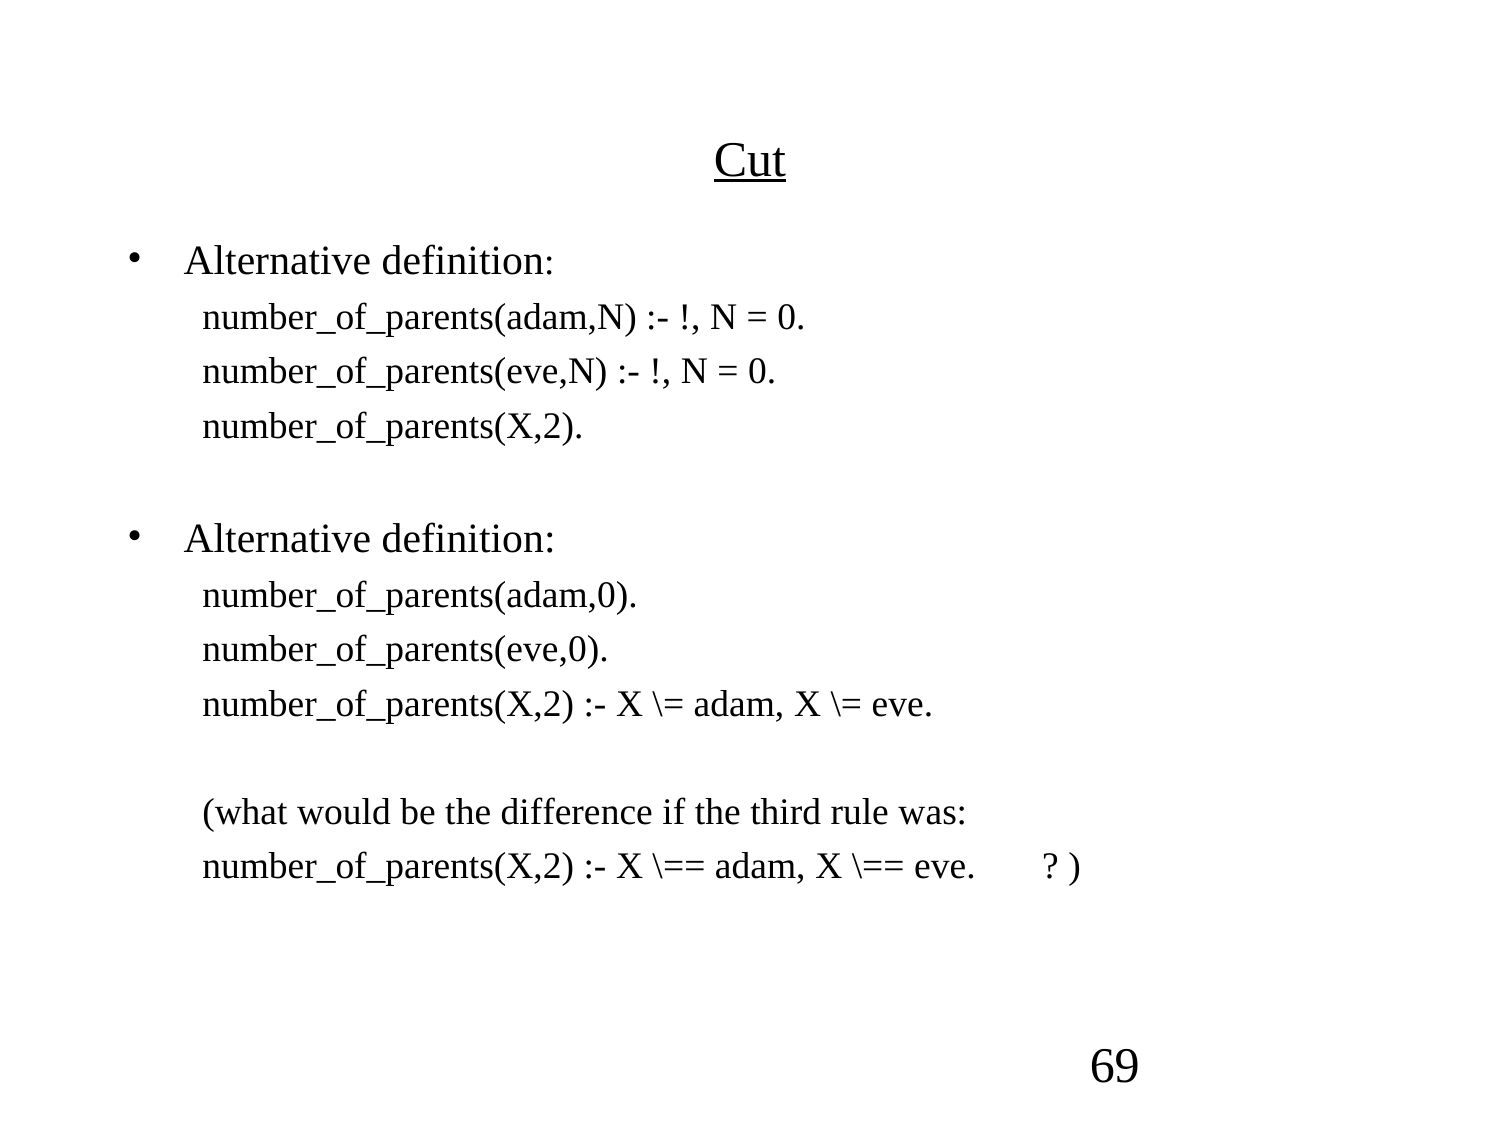

# Cut
Alternative definition:
number_of_parents(adam,N) :- !, N = 0.
number_of_parents(eve,N) :- !, N = 0.
number_of_parents(X,2).
Alternative definition:
number_of_parents(adam,0).
number_of_parents(eve,0).
number_of_parents(X,2) :- X \= adam, X \= eve.
(what would be the difference if the third rule was:
number_of_parents(X,2) :- X \== adam, X \== eve. ? )
69